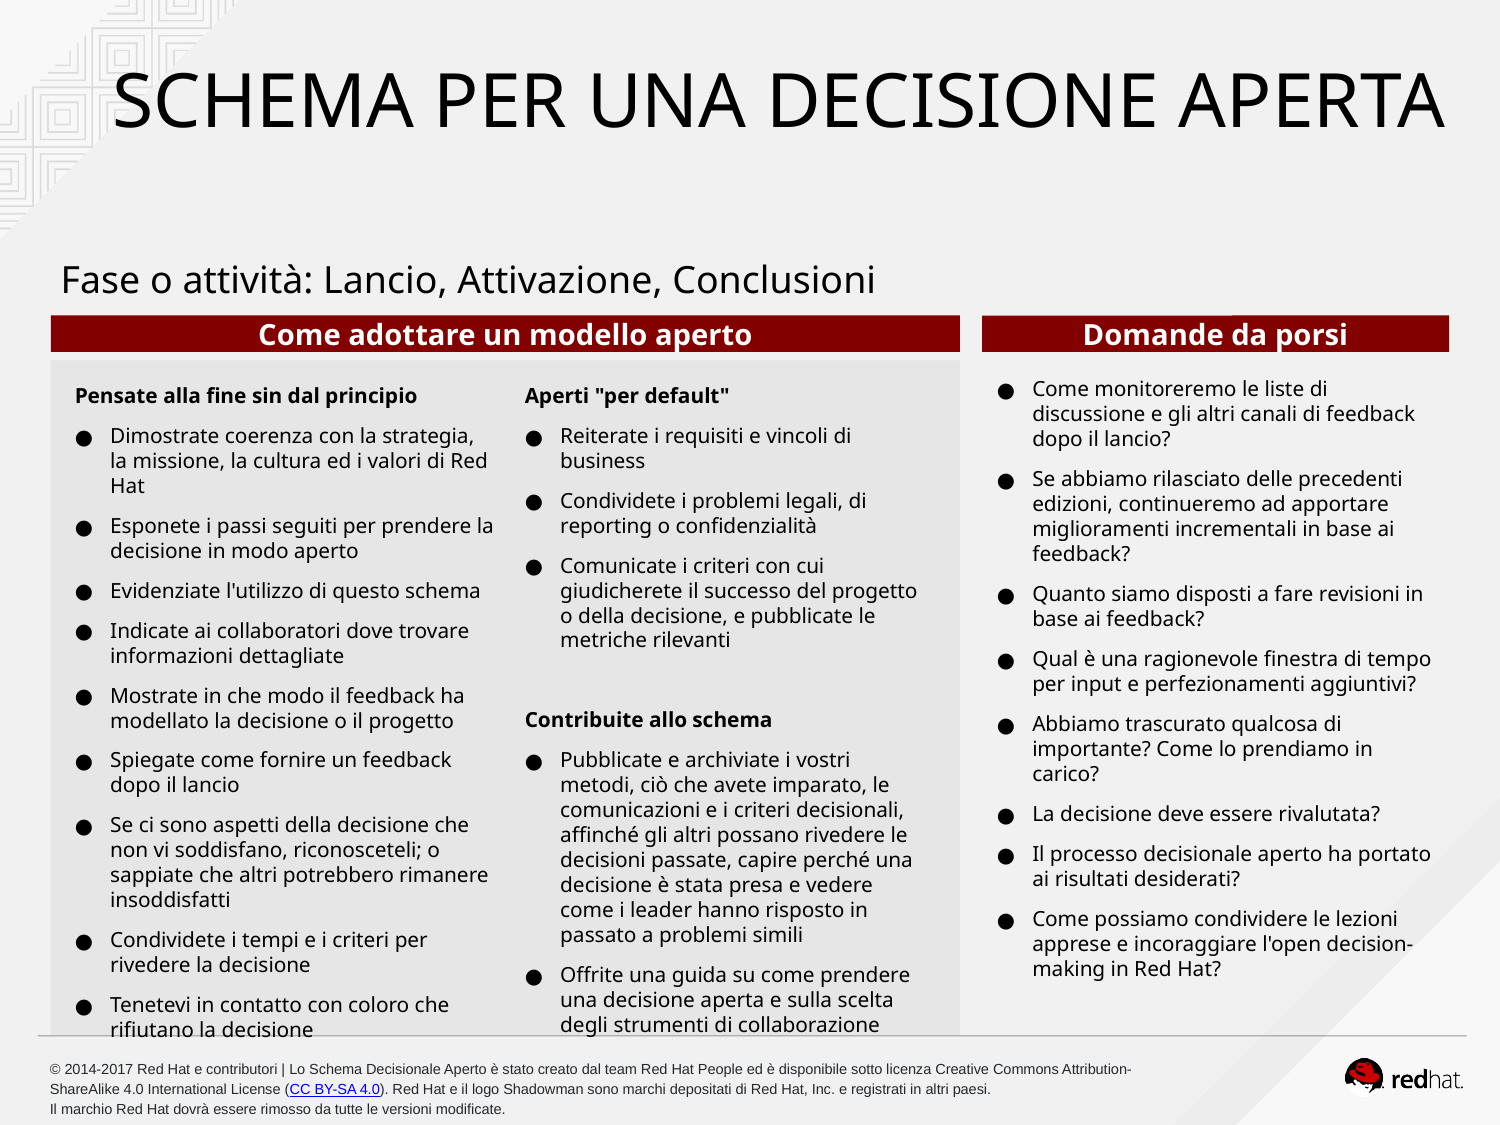

SCHEMA PER UNA DECISIONE APERTA
Fase o attività: Lancio, Attivazione, Conclusioni
Domande da porsi
Come adottare un modello aperto
PHASE: IDEATION
Come monitoreremo le liste di discussione e gli altri canali di feedback dopo il lancio?
Se abbiamo rilasciato delle precedenti edizioni, continueremo ad apportare miglioramenti incrementali in base ai feedback?
Quanto siamo disposti a fare revisioni in base ai feedback?
Qual è una ragionevole finestra di tempo per input e perfezionamenti aggiuntivi?
Abbiamo trascurato qualcosa di importante? Come lo prendiamo in carico?
La decisione deve essere rivalutata?
Il processo decisionale aperto ha portato ai risultati desiderati?
Come possiamo condividere le lezioni apprese e incoraggiare l'open decision-making in Red Hat?
Pensate alla fine sin dal principio
Dimostrate coerenza con la strategia, la missione, la cultura ed i valori di Red Hat
Esponete i passi seguiti per prendere la decisione in modo aperto
Evidenziate l'utilizzo di questo schema
Indicate ai collaboratori dove trovare informazioni dettagliate
Mostrate in che modo il feedback ha modellato la decisione o il progetto
Spiegate come fornire un feedback dopo il lancio
Se ci sono aspetti della decisione che non vi soddisfano, riconosceteli; o sappiate che altri potrebbero rimanere insoddisfatti
Condividete i tempi e i criteri per rivedere la decisione
Tenetevi in contatto con coloro che rifiutano la decisione
Aperti "per default"
Reiterate i requisiti e vincoli di business
Condividete i problemi legali, di reporting o confidenzialità
Comunicate i criteri con cui giudicherete il successo del progetto o della decisione, e pubblicate le metriche rilevanti
Contribuite allo schema
Pubblicate e archiviate i vostri metodi, ciò che avete imparato, le comunicazioni e i criteri decisionali, affinché gli altri possano rivedere le decisioni passate, capire perché una decisione è stata presa e vedere come i leader hanno risposto in passato a problemi simili
Offrite una guida su come prendere una decisione aperta e sulla scelta degli strumenti di collaborazione